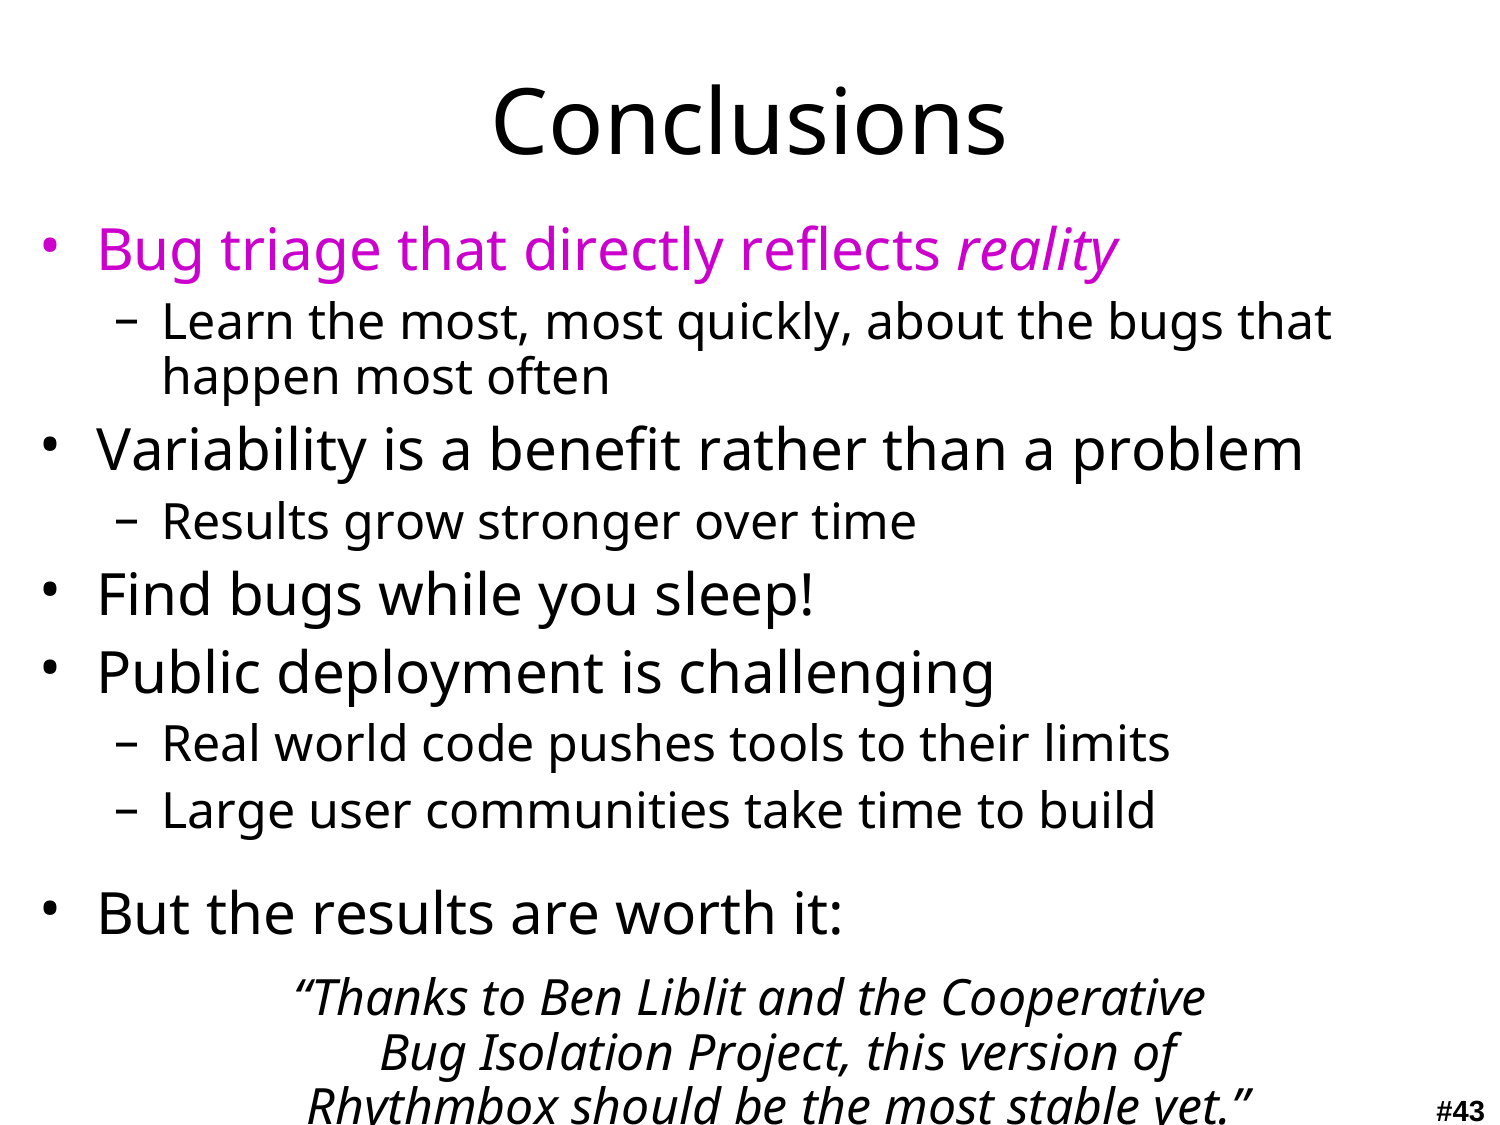

# Conclusions
Bug triage that directly reflects reality
Learn the most, most quickly, about the bugs that happen most often
Variability is a benefit rather than a problem
Results grow stronger over time
Find bugs while you sleep!
Public deployment is challenging
Real world code pushes tools to their limits
Large user communities take time to build
But the results are worth it:
“Thanks to Ben Liblit and the Cooperative
Bug Isolation Project, this version of
Rhythmbox should be the most stable yet.”
43